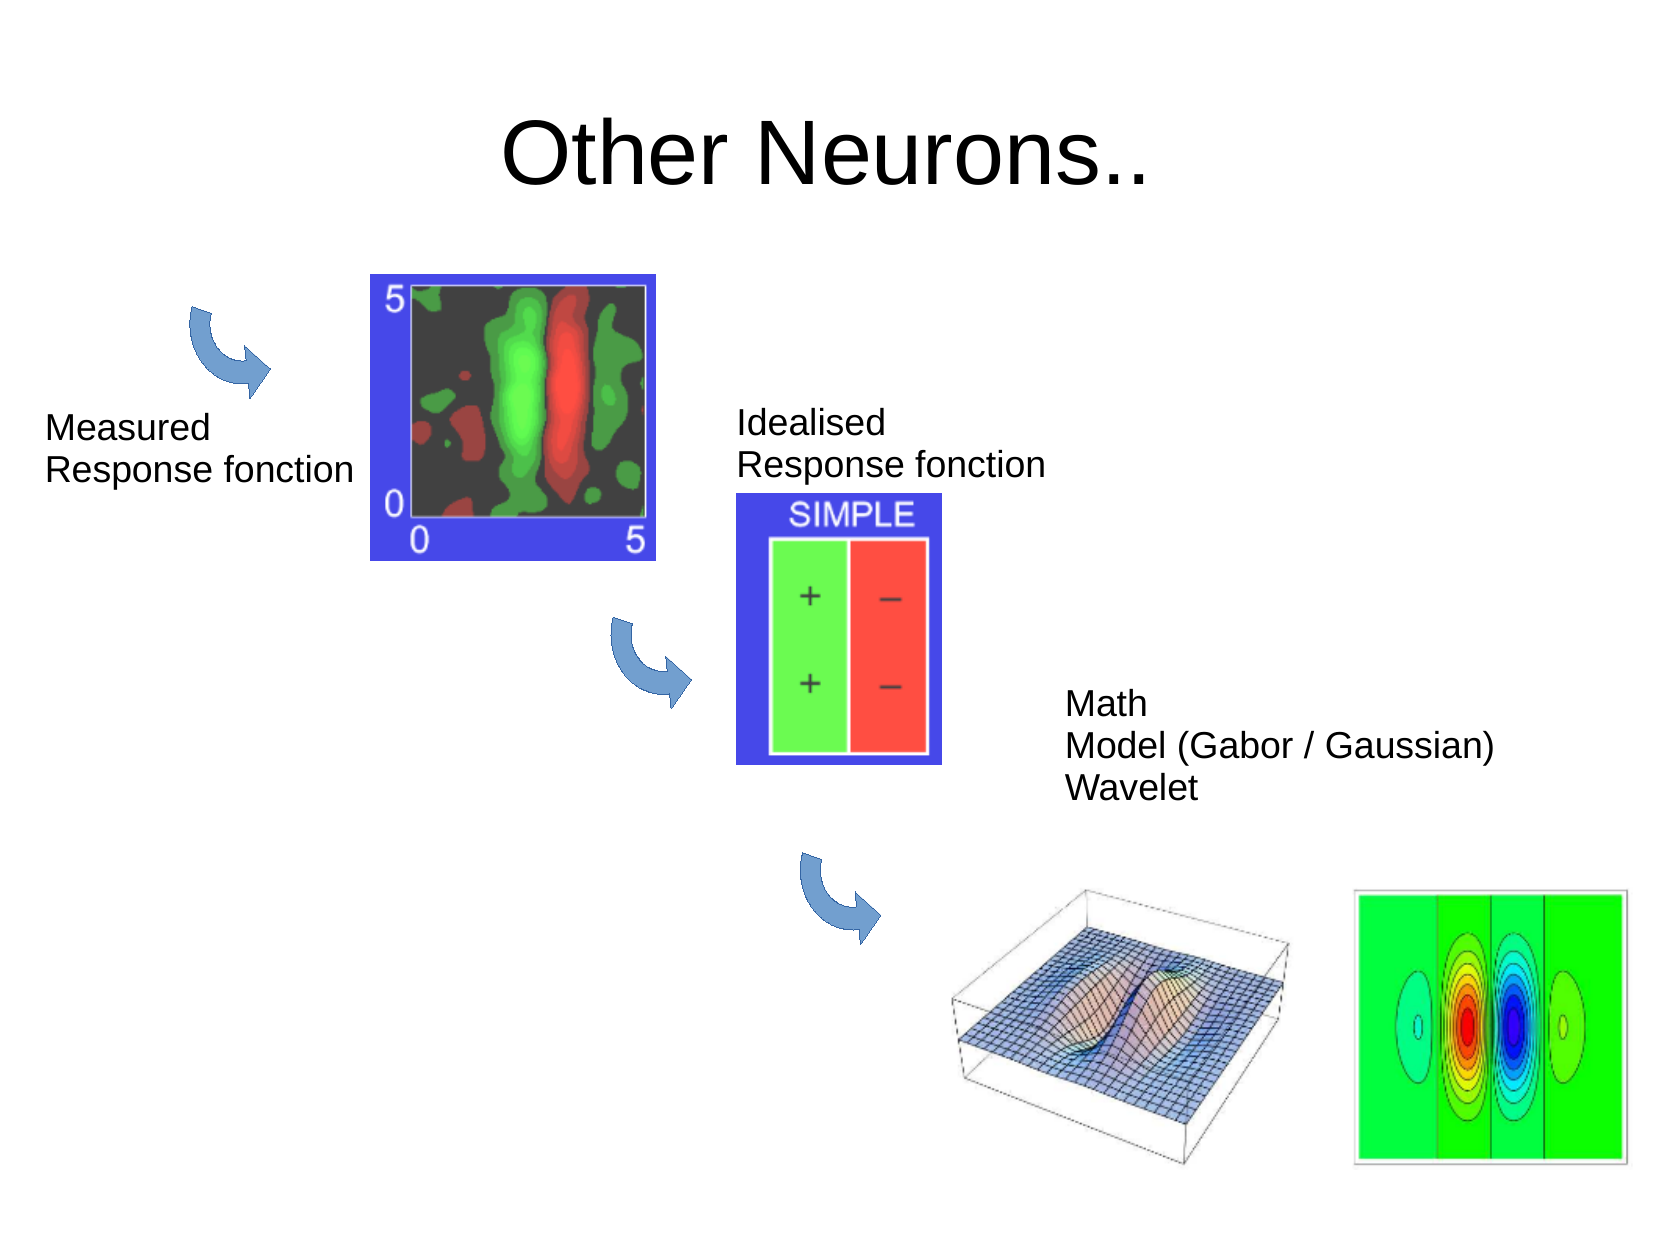

# Other Neurons..
Idealised
Response fonction
Measured
Response fonction
Math
Model (Gabor / Gaussian)
Wavelet